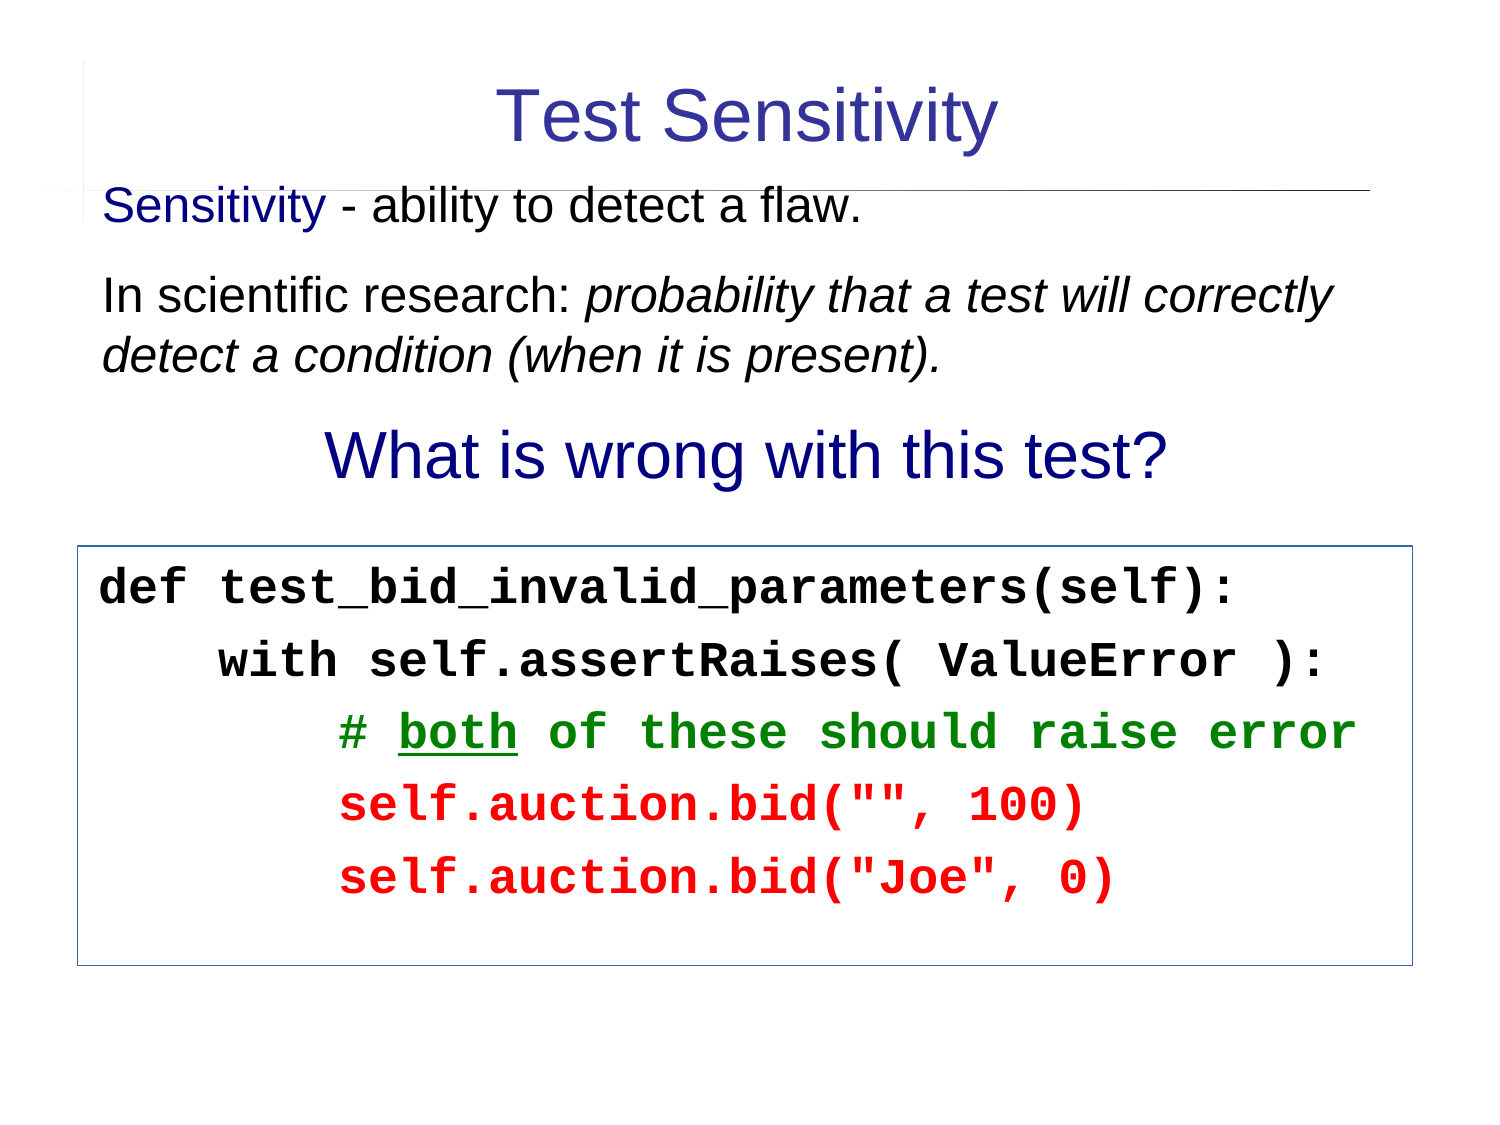

# Test Sensitivity
Sensitivity - ability to detect a flaw.
In scientific research: probability that a test will correctly detect a condition (when it is present).
What is wrong with this test?
def test_bid_invalid_parameters(self):
 with self.assertRaises( ValueError ):
 # both of these should raise error
 self.auction.bid("", 100)
 self.auction.bid("Joe", 0)